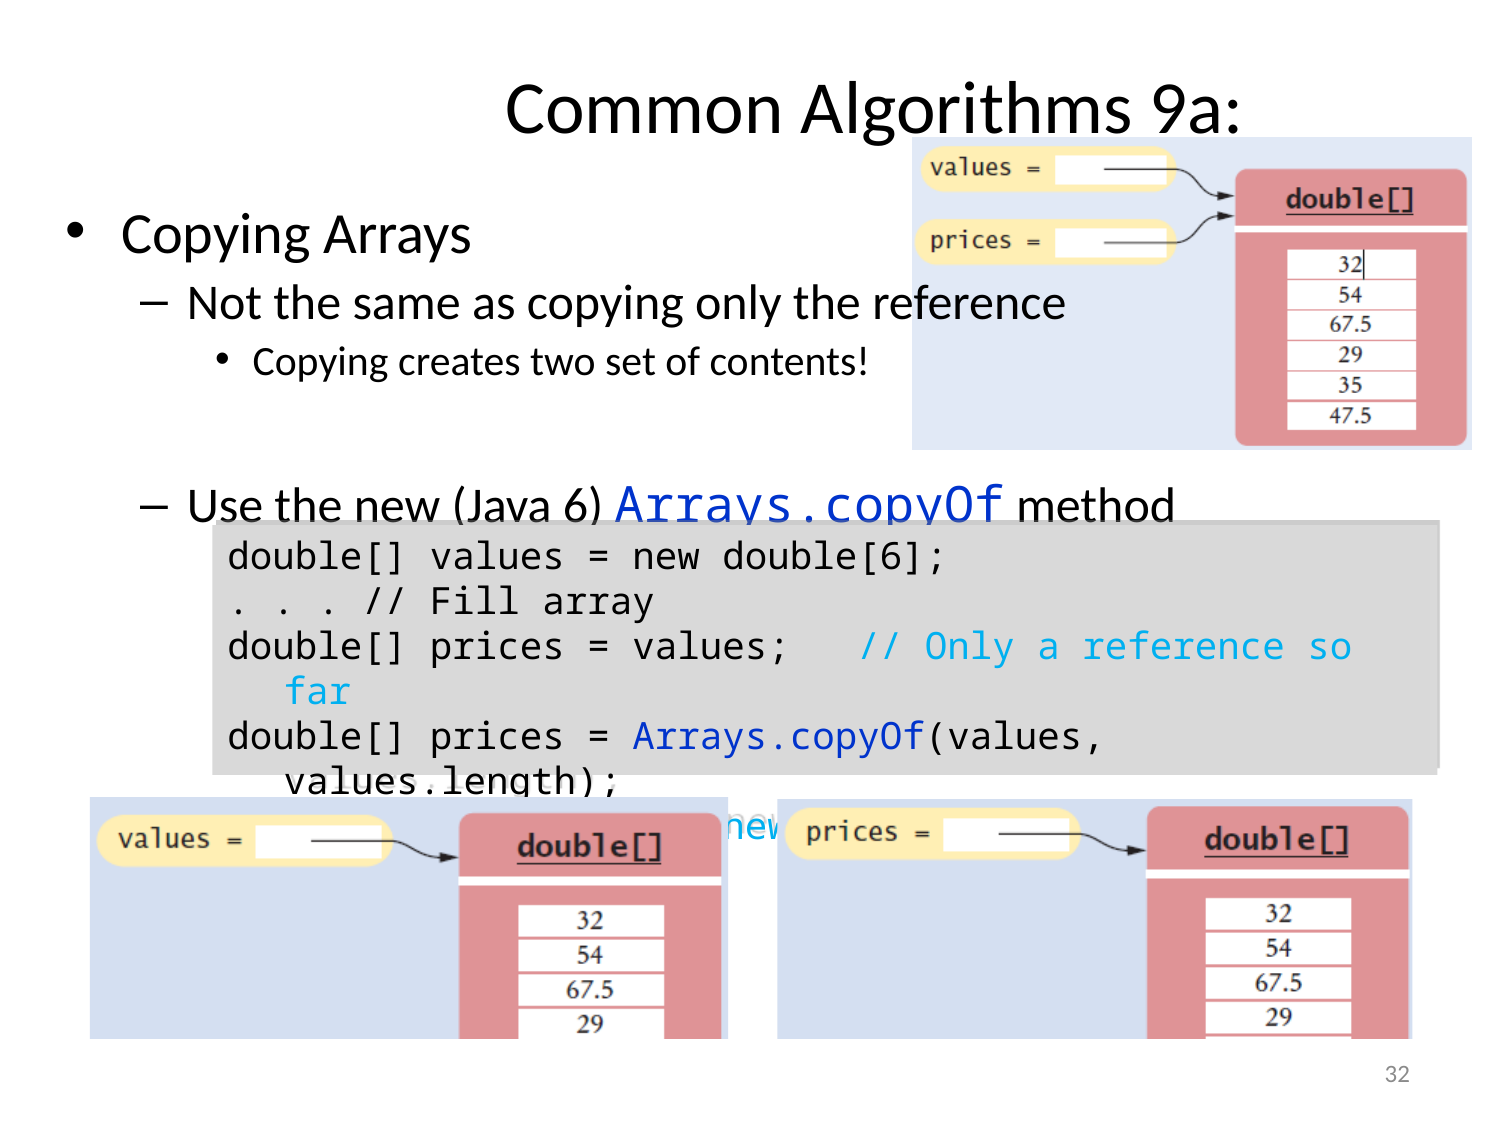

# Common Algorithms 9a:
Copying Arrays
Not the same as copying only the reference
Copying creates two set of contents!
Use the new (Java 6) Arrays.copyOf method
double[] values = new double[6];
. . . // Fill array
double[] prices = values; // Only a reference so far
double[] prices = Arrays.copyOf(values, values.length);
// copyOf creates the new copy, returns a reference